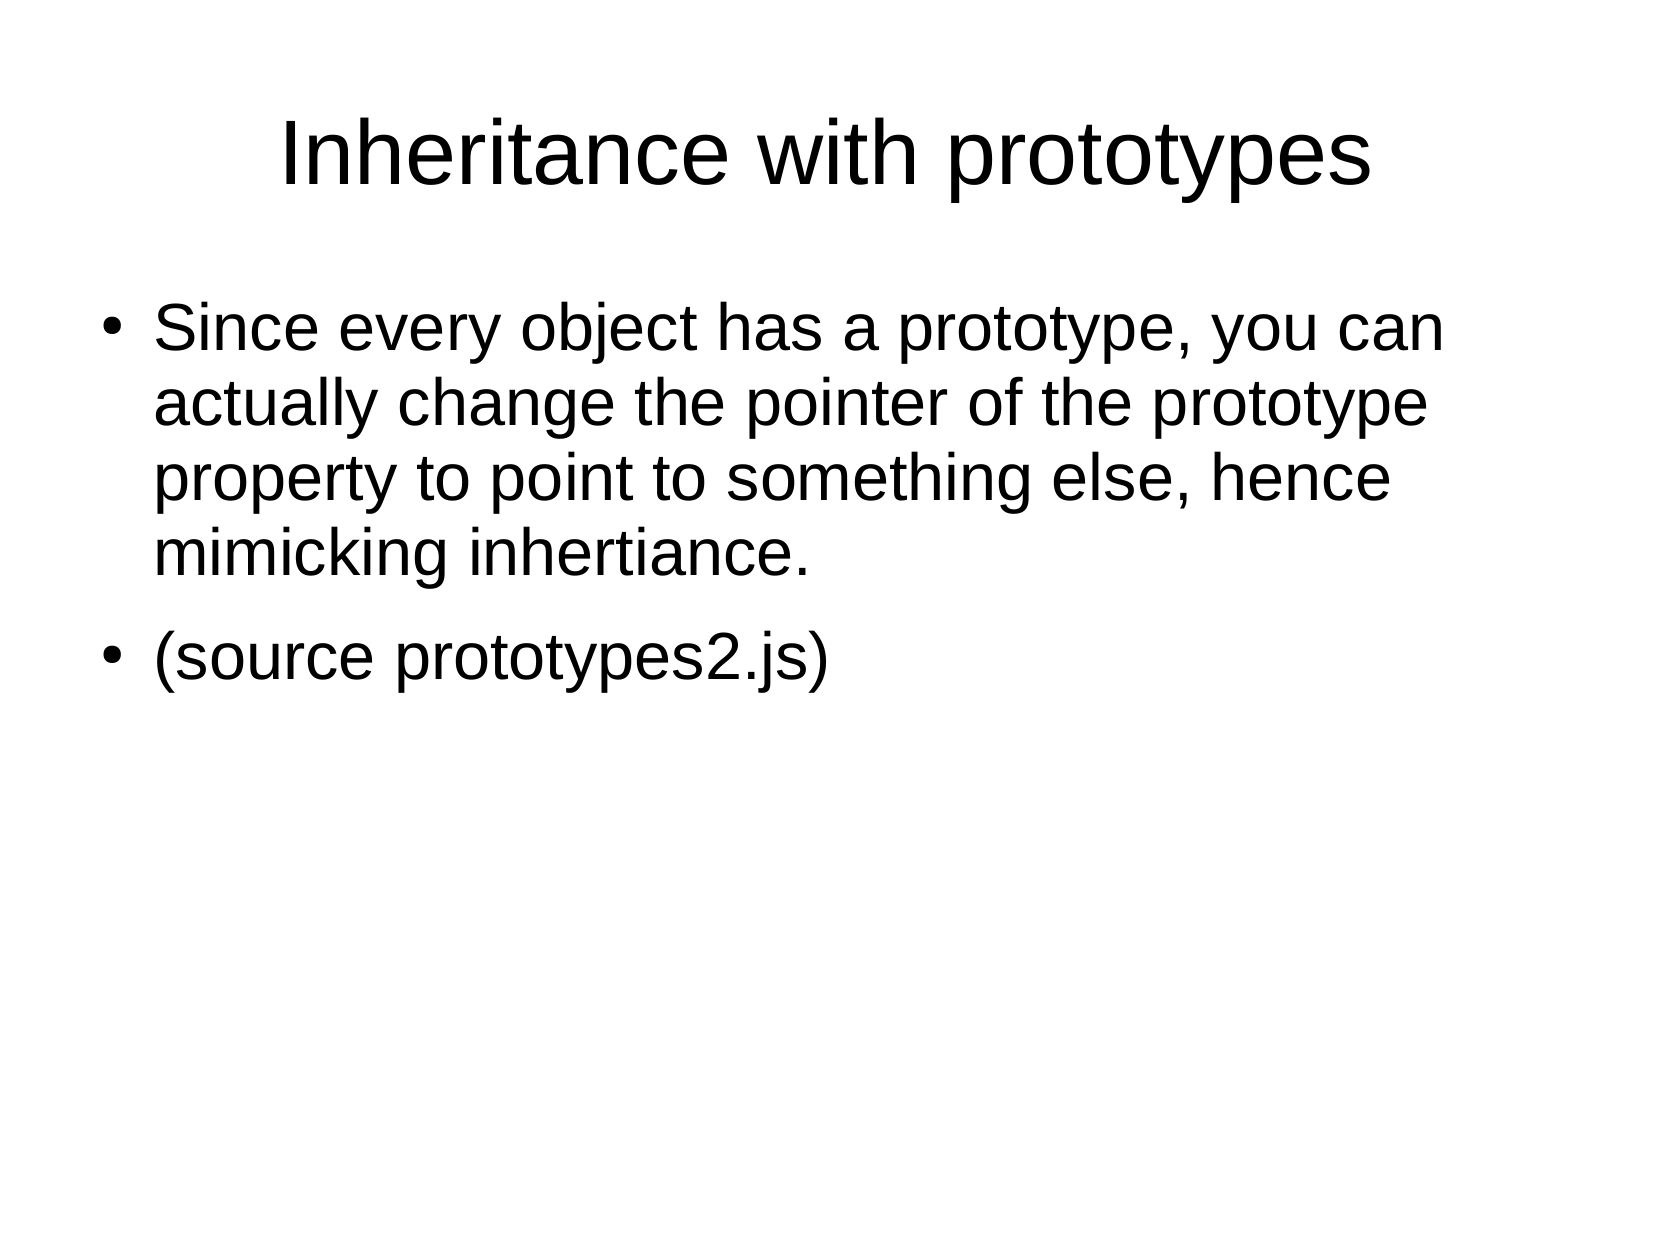

# Inheritance with prototypes
Since every object has a prototype, you can actually change the pointer of the prototype property to point to something else, hence mimicking inhertiance.
(source prototypes2.js)